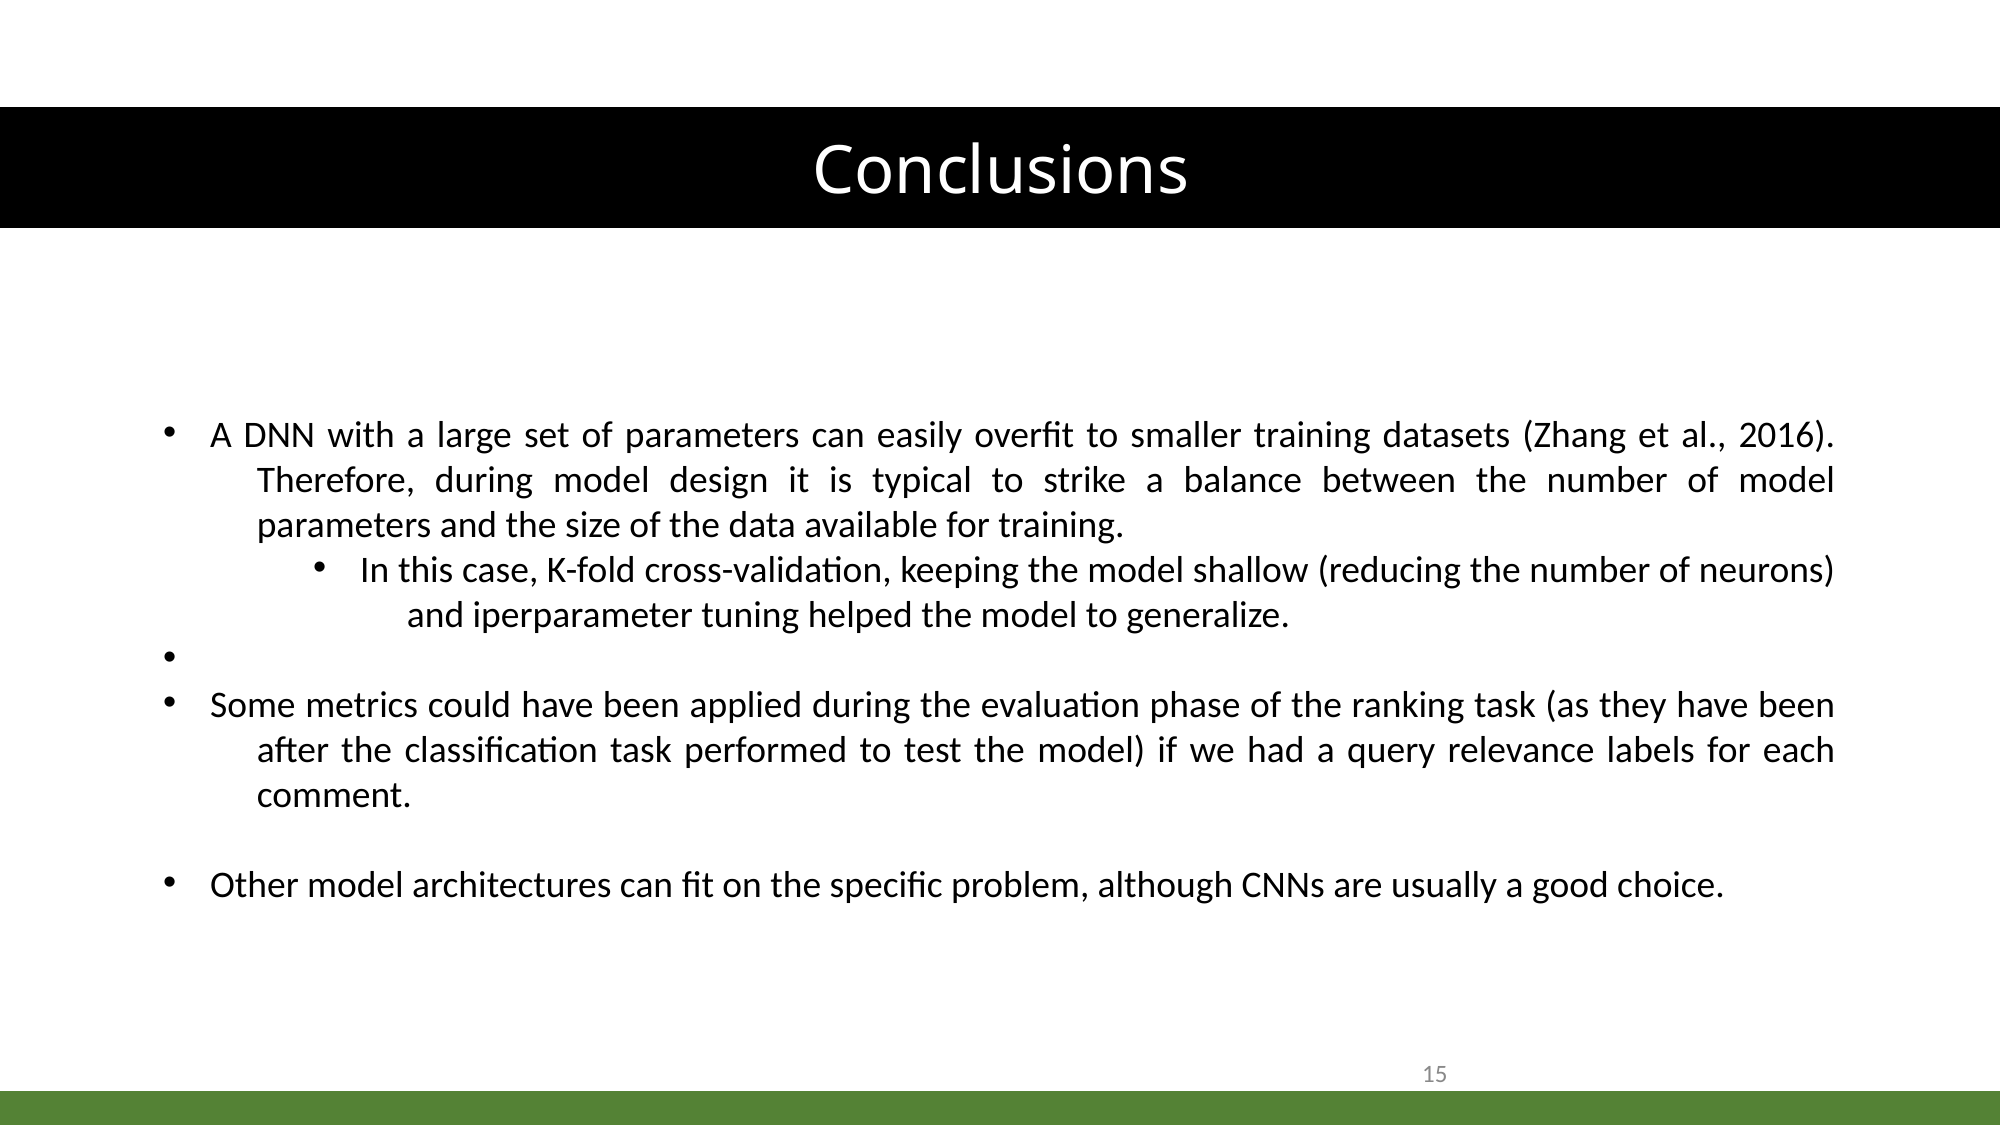

Conclusions
A DNN with a large set of parameters can easily overfit to smaller training datasets (Zhang et al., 2016). Therefore, during model design it is typical to strike a balance between the number of model parameters and the size of the data available for training.
In this case, K-fold cross-validation, keeping the model shallow (reducing the number of neurons) and iperparameter tuning helped the model to generalize.
Some metrics could have been applied during the evaluation phase of the ranking task (as they have been after the classification task performed to test the model) if we had a query relevance labels for each comment.
Other model architectures can fit on the specific problem, although CNNs are usually a good choice.